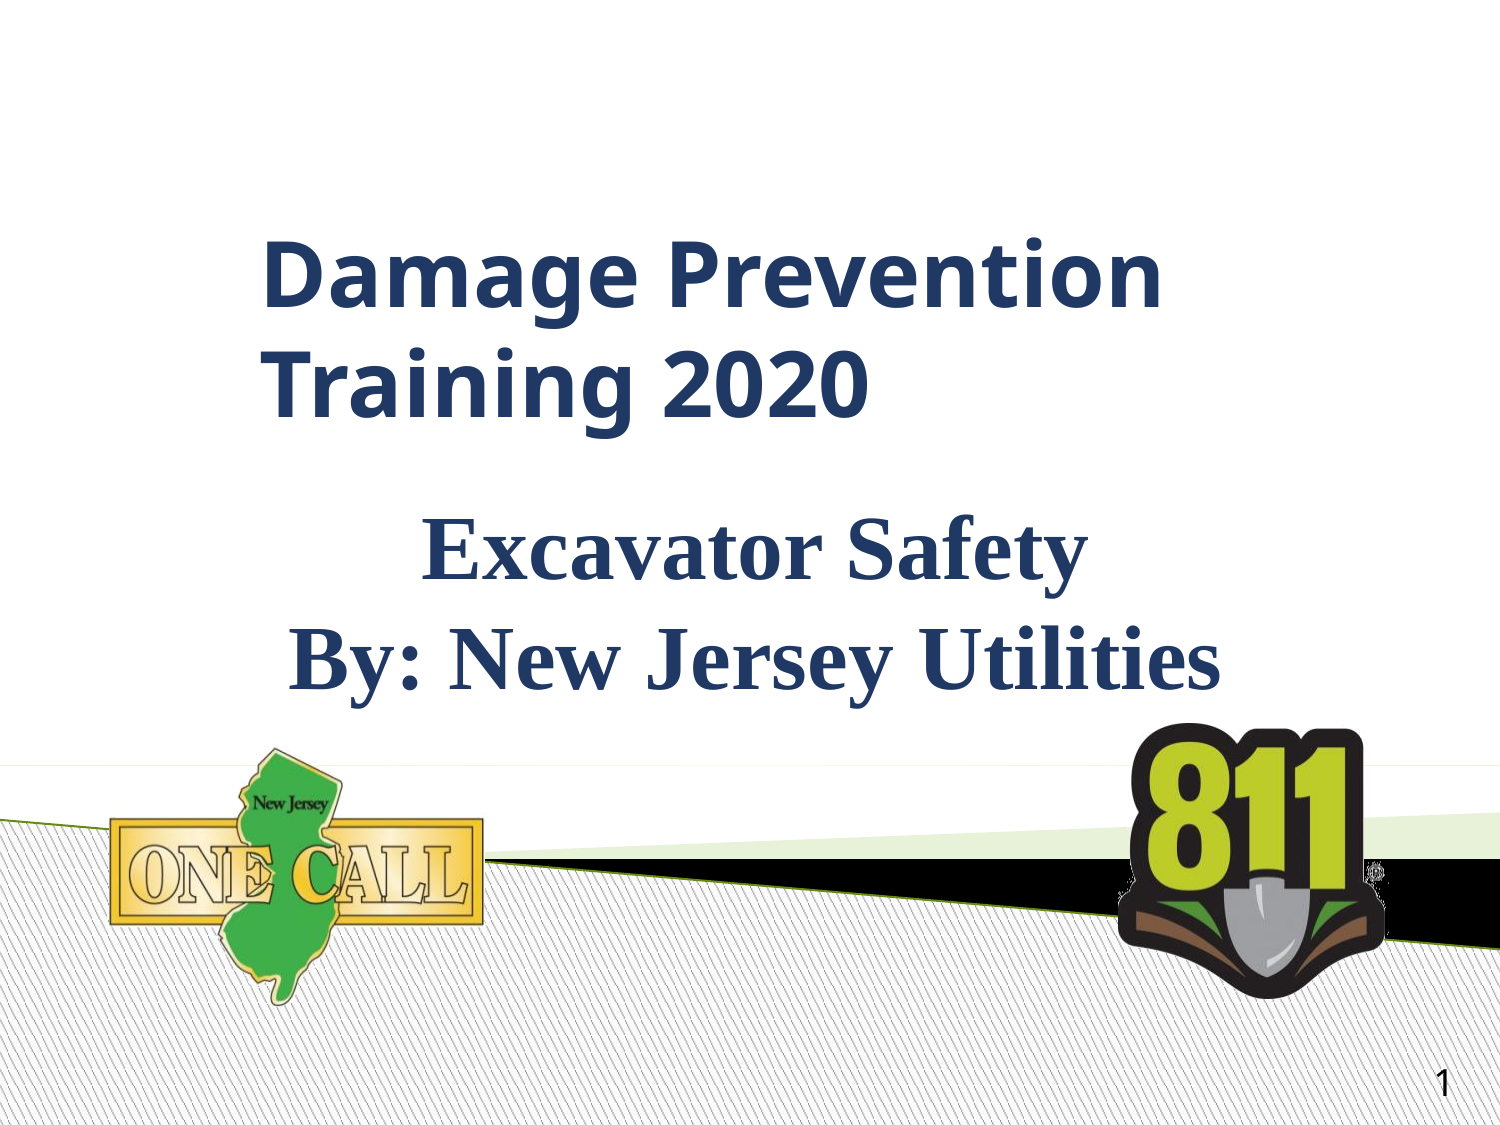

# Damage Prevention Training 2020
Excavator Safety
By: New Jersey Utilities